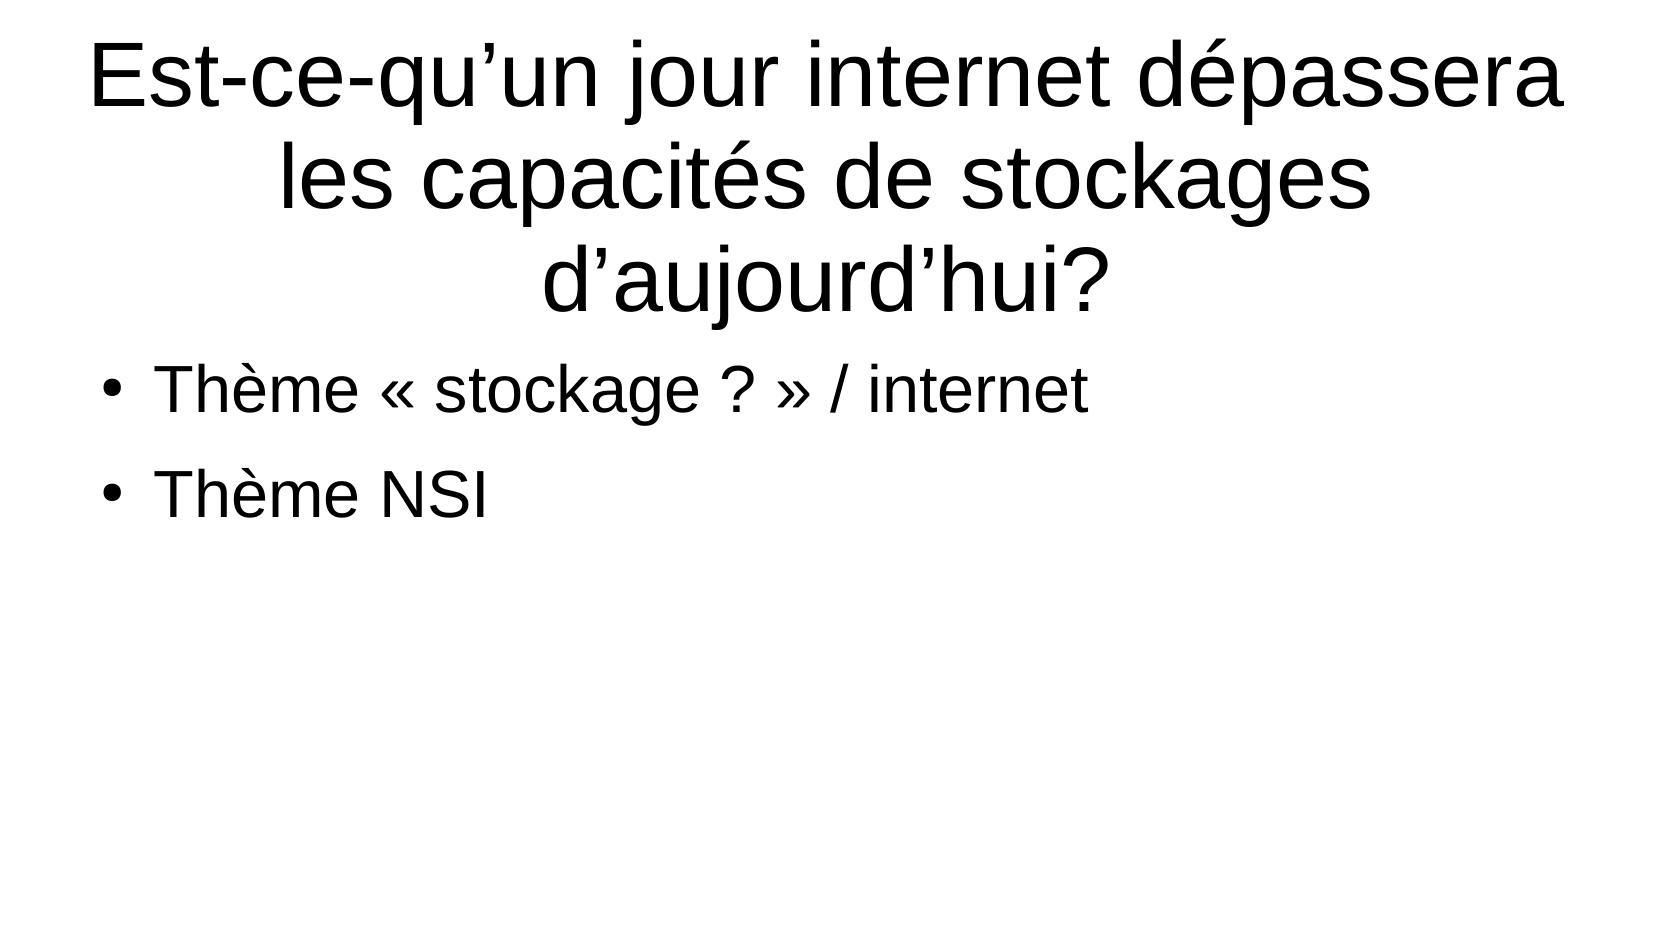

# Est-ce-qu’un jour internet dépassera les capacités de stockages d’aujourd’hui?
Thème « stockage ? » / internet
Thème NSI